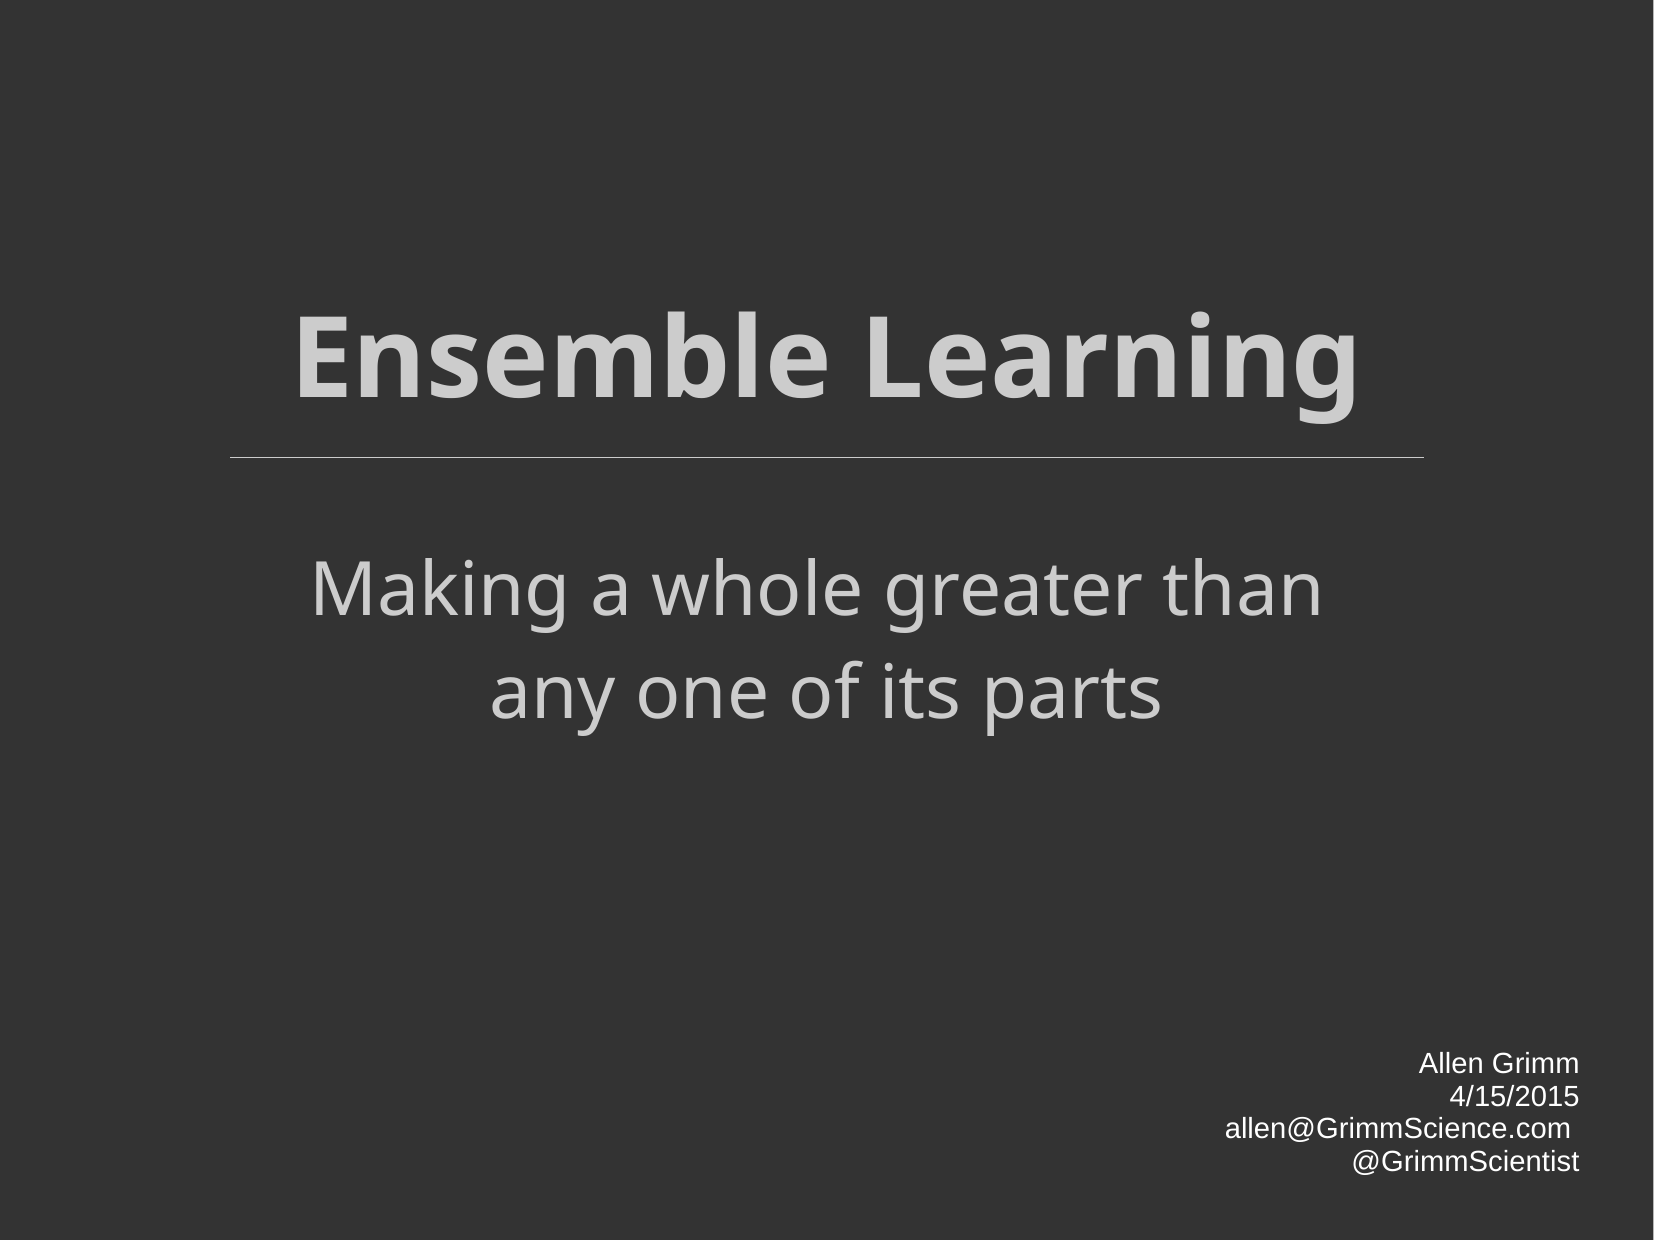

# Ensemble Learning
Making a whole greater than
any one of its parts
Allen Grimm
4/15/2015
allen@GrimmScience.com
@GrimmScientist